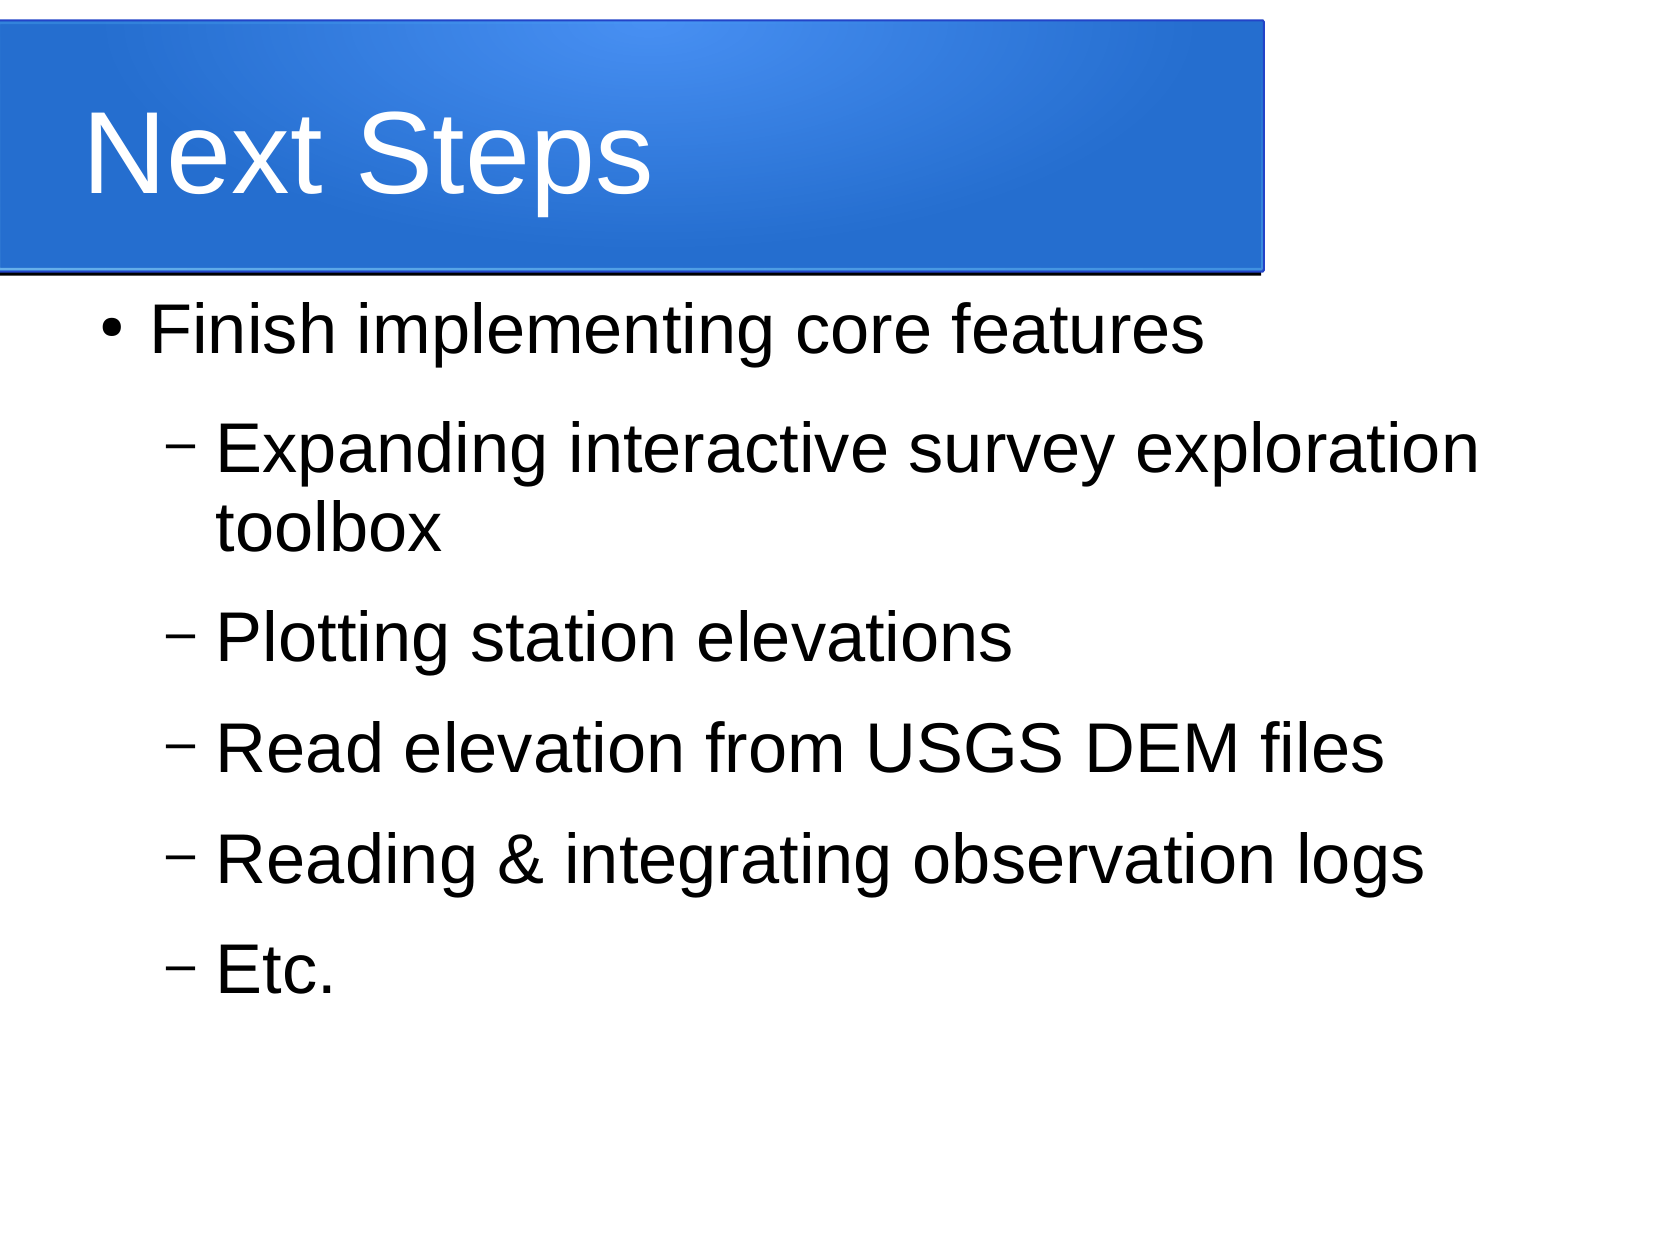

# Next Steps
Finish implementing core features
Expanding interactive survey exploration toolbox
Plotting station elevations
Read elevation from USGS DEM files
Reading & integrating observation logs
Etc.